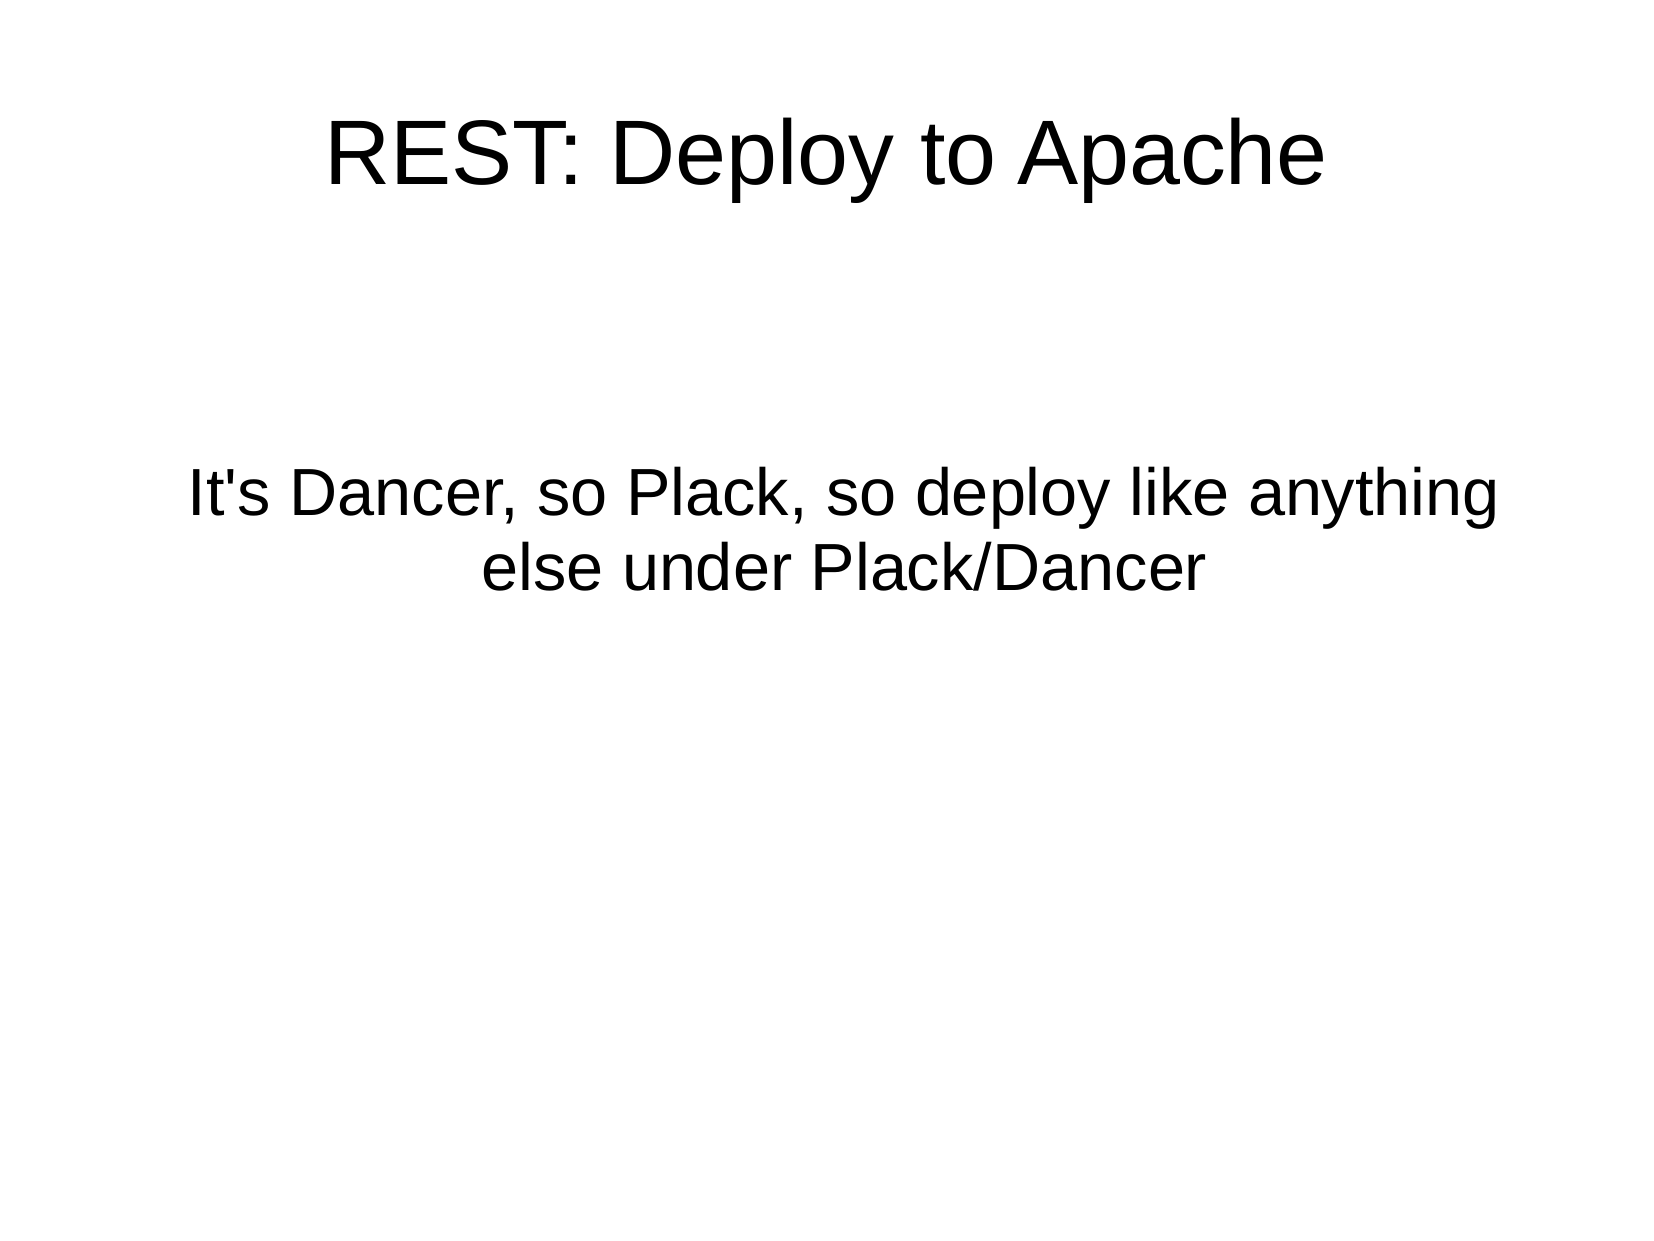

# REST: Deploy to Apache
It's Dancer, so Plack, so deploy like anything else under Plack/Dancer